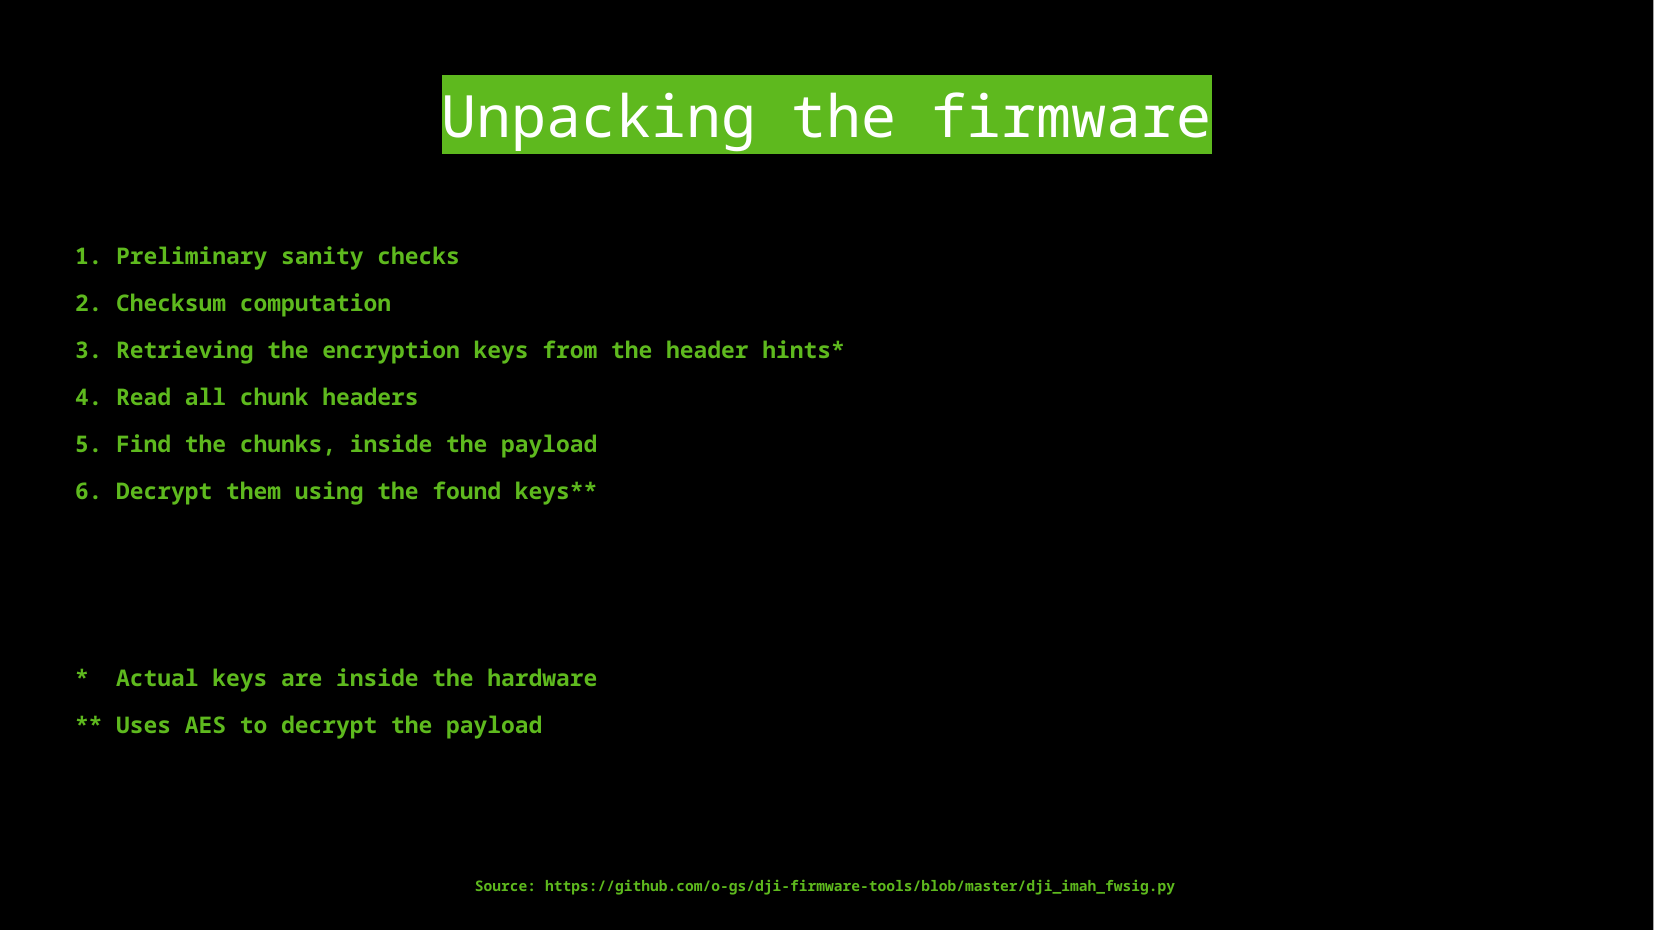

# Unpacking the firmware
1. Preliminary sanity checks
2. Checksum computation
3. Retrieving the encryption keys from the header hints*
4. Read all chunk headers
5. Find the chunks, inside the payload
6. Decrypt them using the found keys**
* Actual keys are inside the hardware
** Uses AES to decrypt the payload
Source: https://github.com/o-gs/dji-firmware-tools/blob/master/dji_imah_fwsig.py